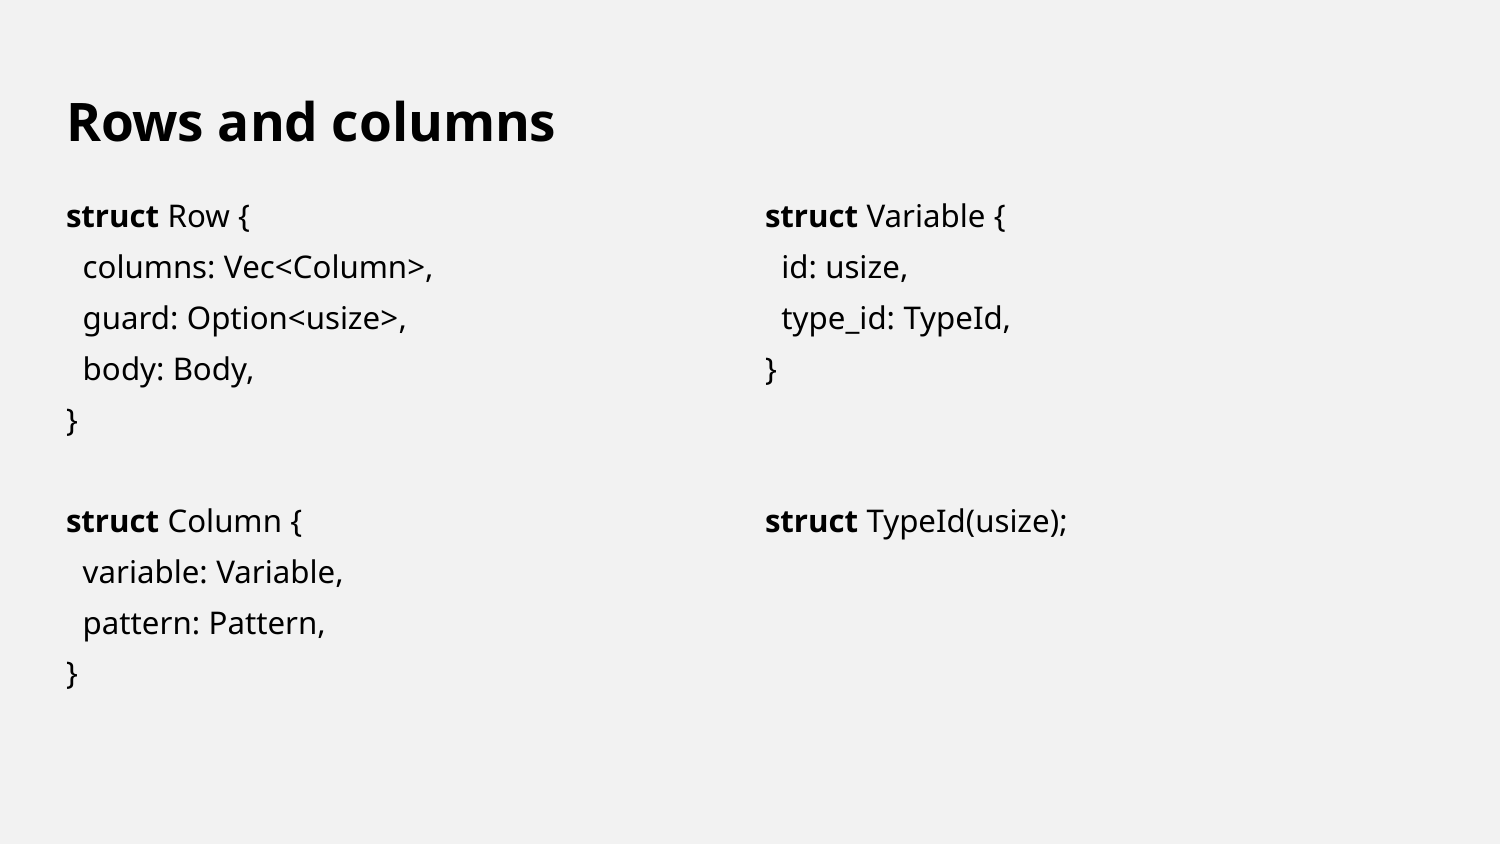

# Rows and columns
struct Row {
 columns: Vec<Column>,
 guard: Option<usize>,
 body: Body,
}
struct Column {
 variable: Variable,
 pattern: Pattern,
}
struct Variable {
 id: usize,
 type_id: TypeId,
}
struct TypeId(usize);